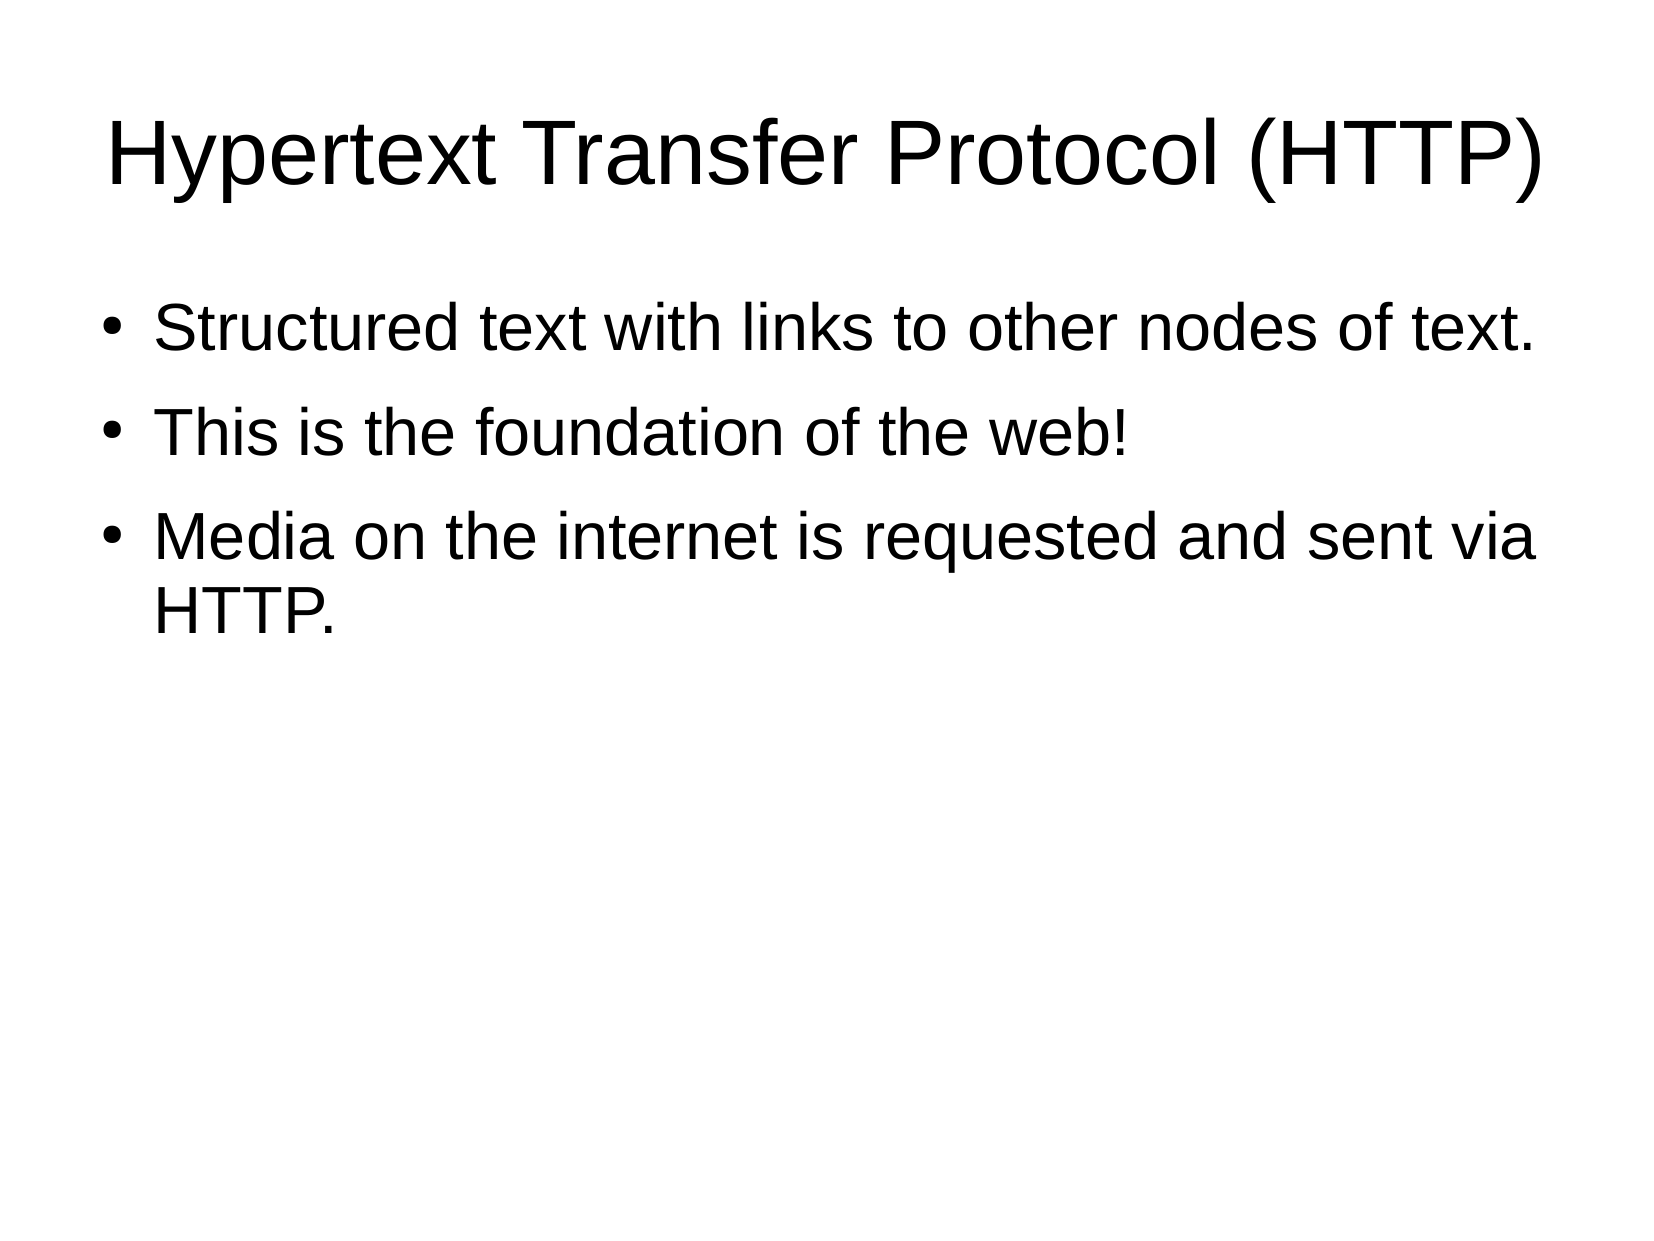

# Hypertext Transfer Protocol (HTTP)
Structured text with links to other nodes of text.
This is the foundation of the web!
Media on the internet is requested and sent via HTTP.